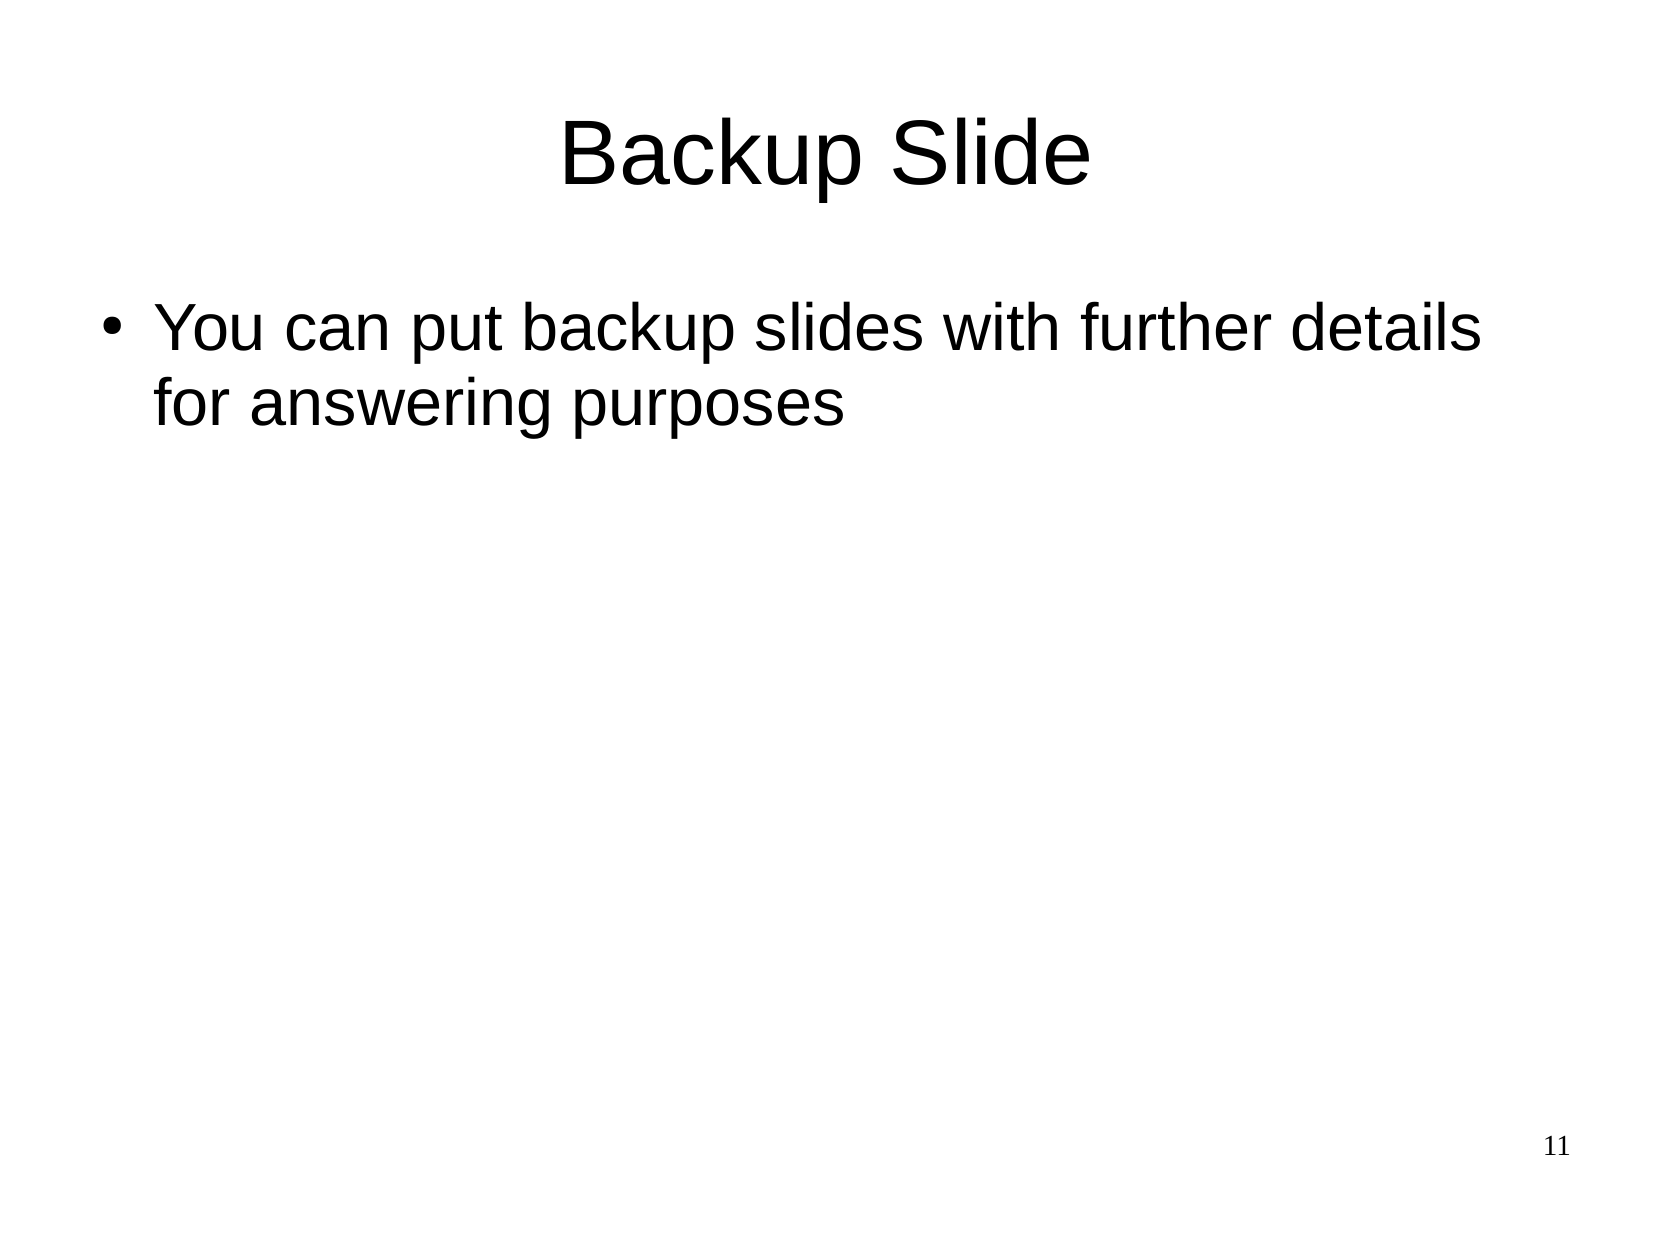

# Backup Slide
You can put backup slides with further details for answering purposes
11